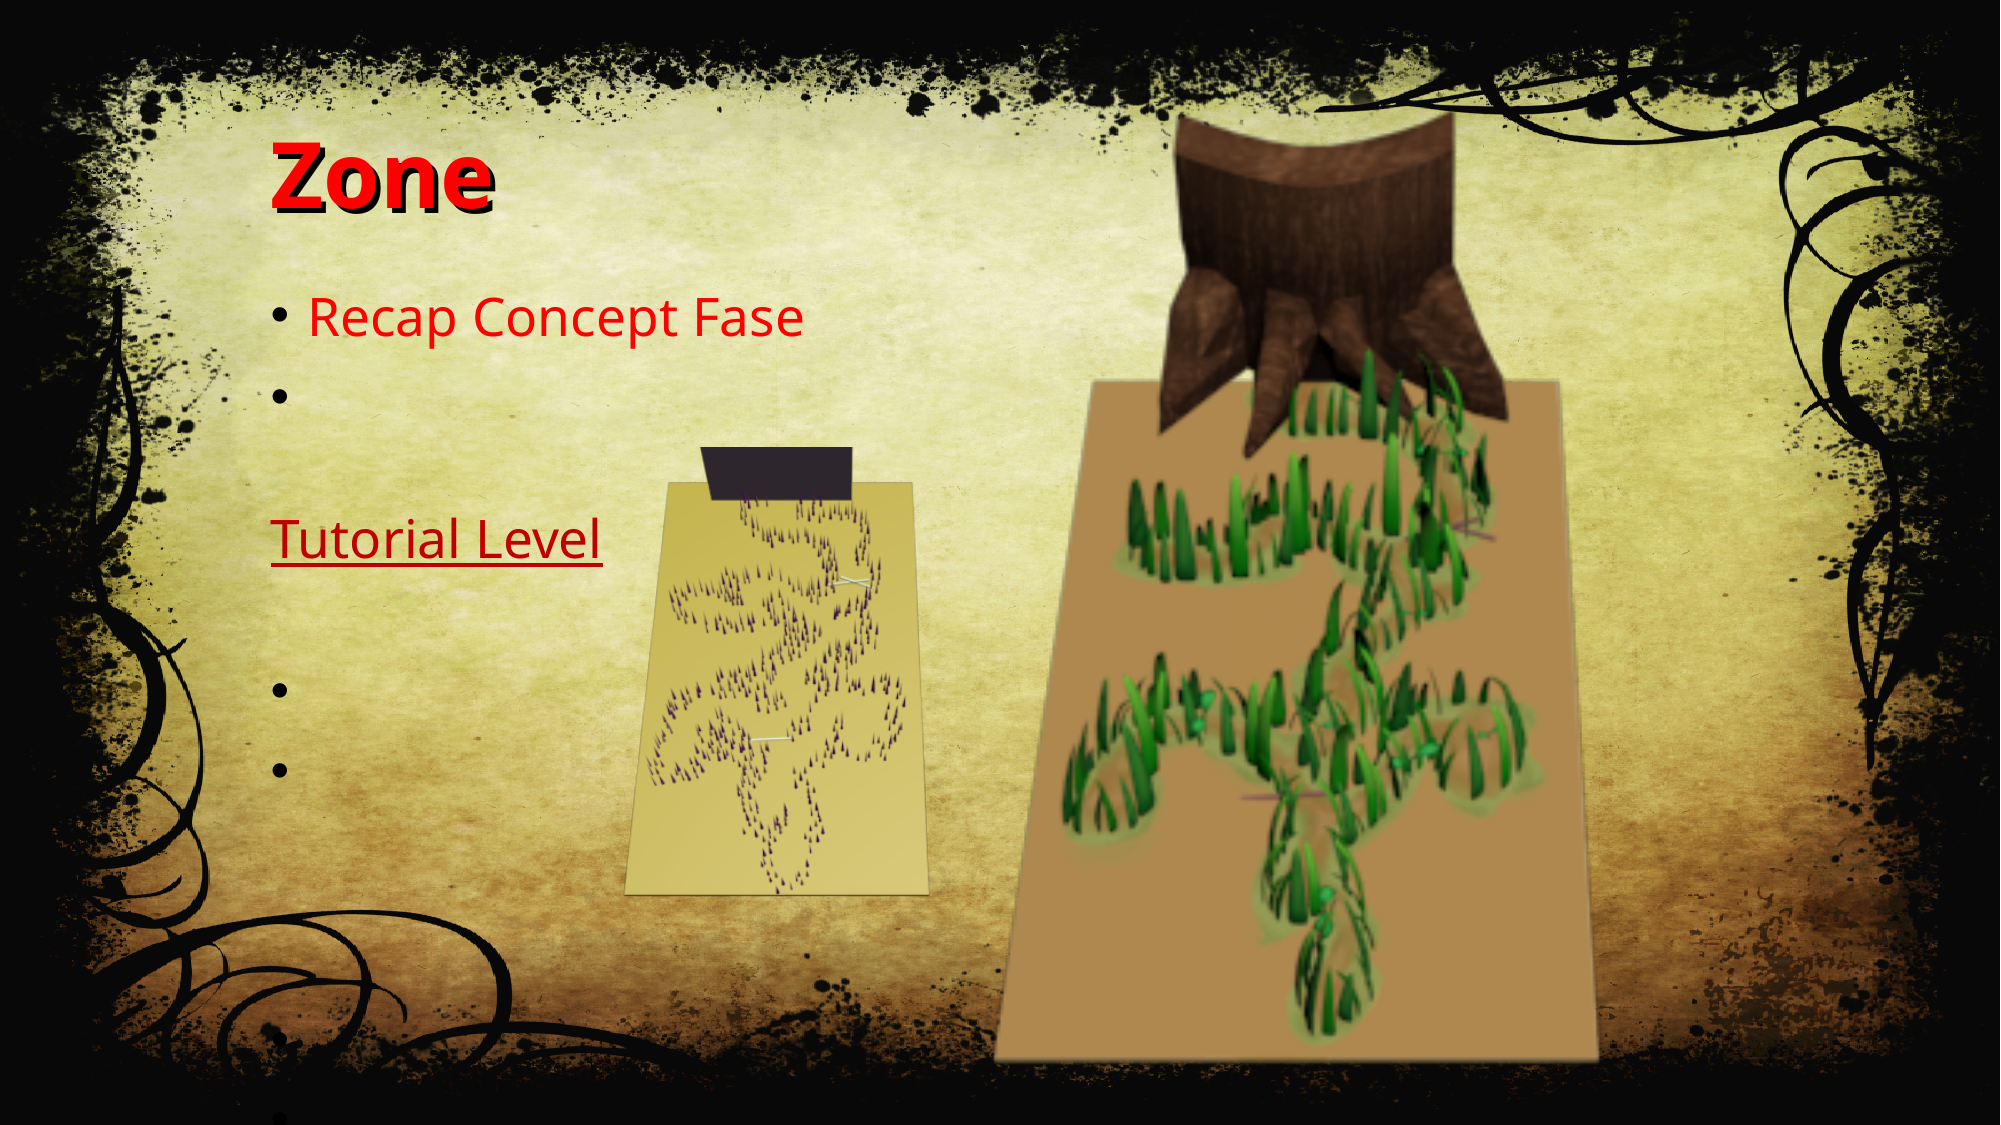

# Zone
Recap Concept Fase
Tutorial Level